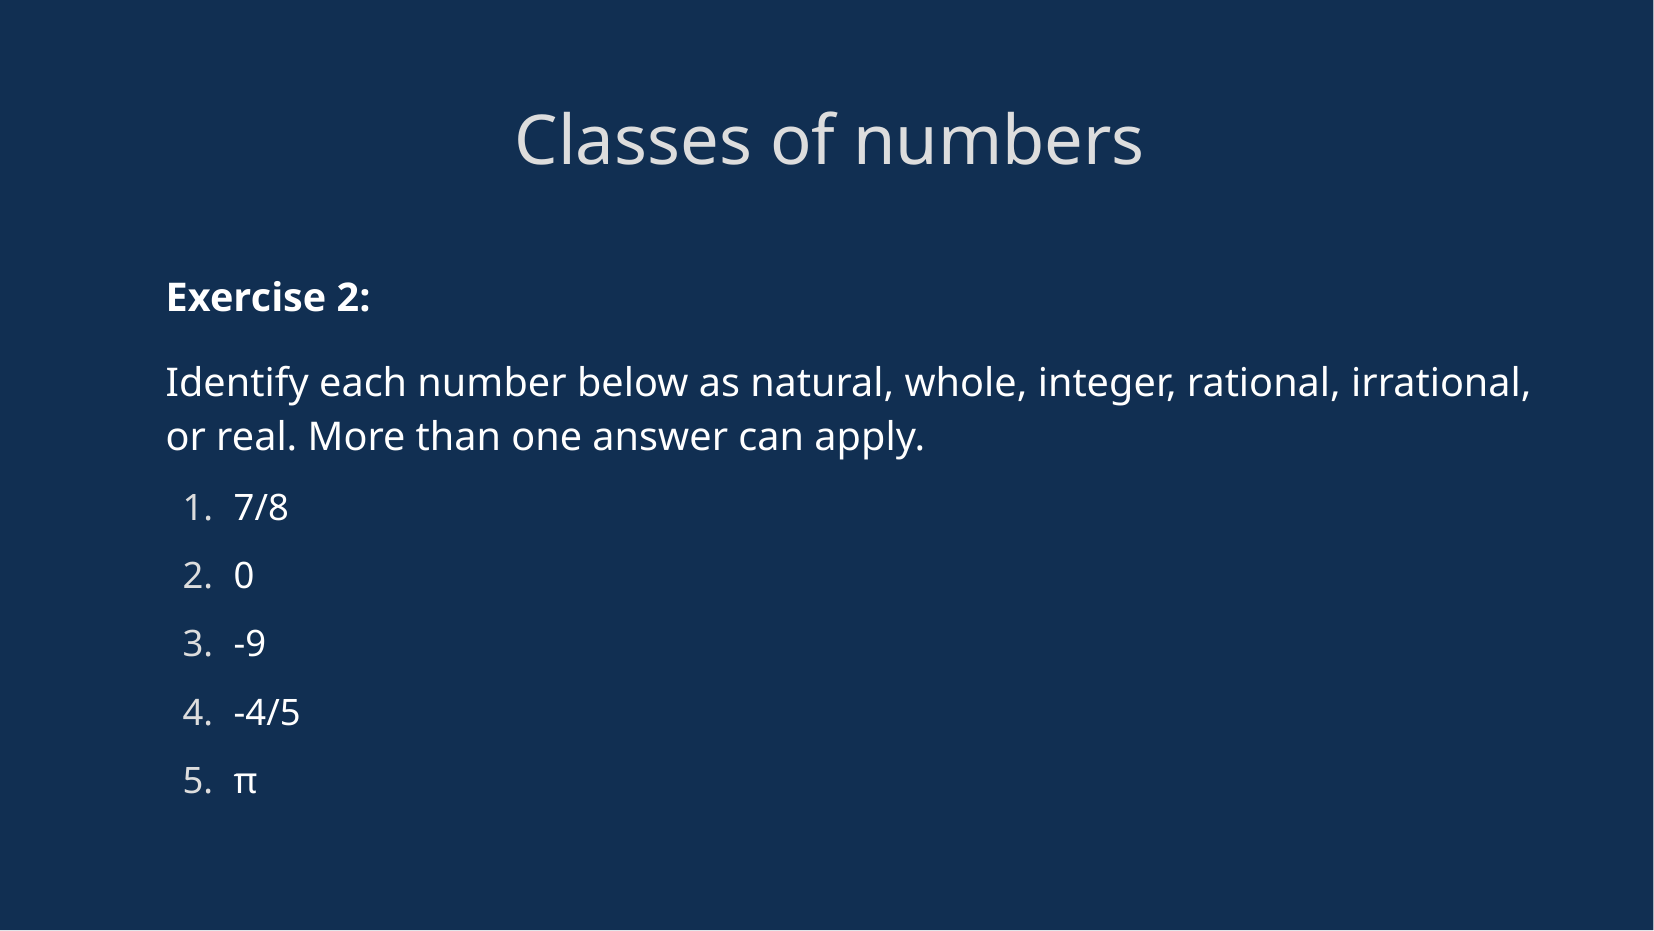

# Classes of numbers
Exercise 2:
Identify each number below as natural, whole, integer, rational, irrational, or real. More than one answer can apply.
7/8
0
-9
-4/5
π